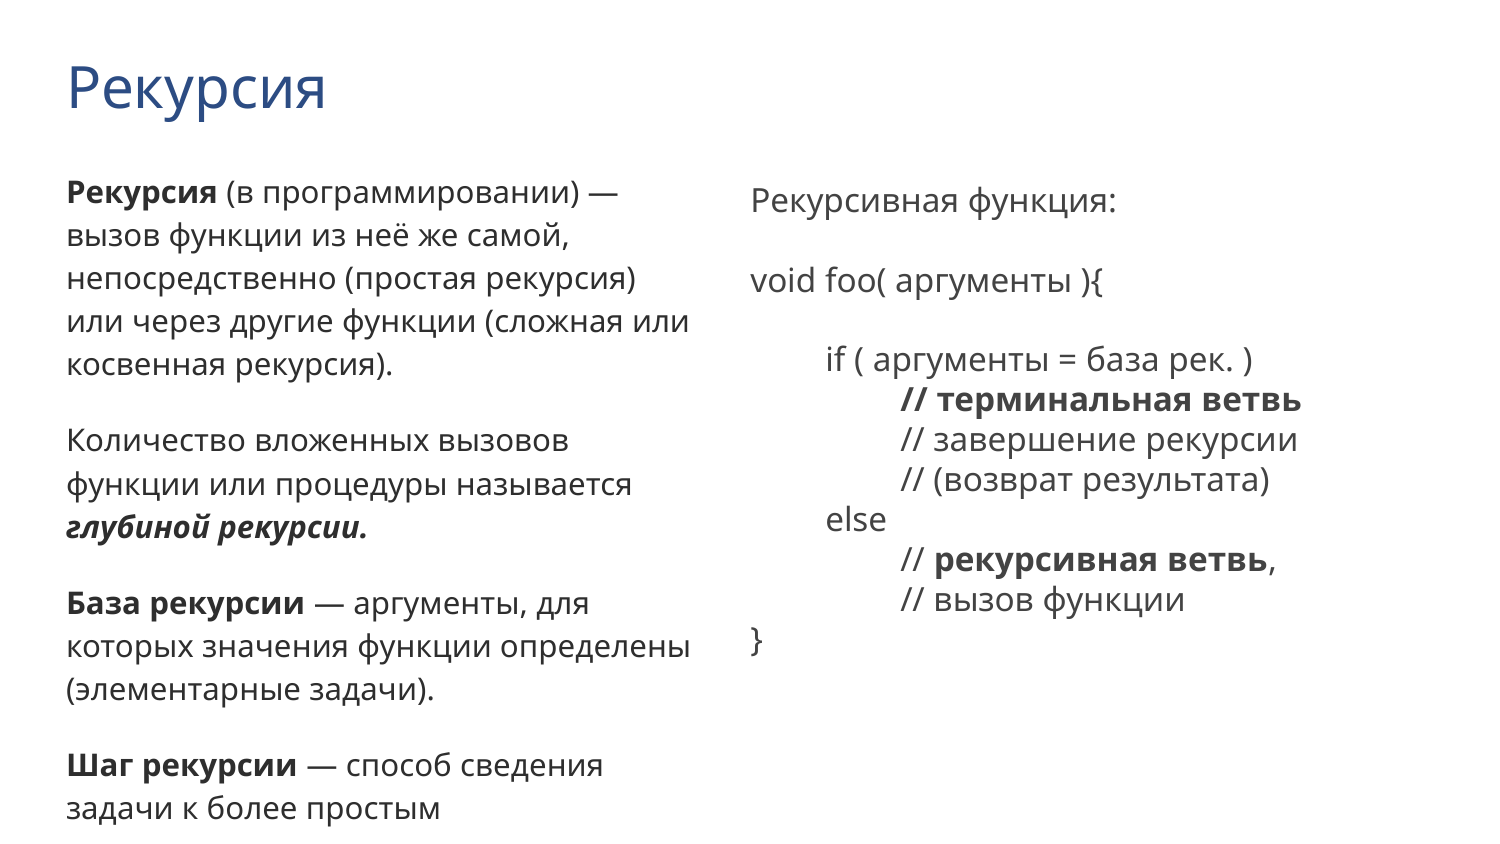

# Рекурсия
Рекурсия (в программировании) — вызов функции из неё же самой, непосредственно (простая рекурсия) или через другие функции (сложная или косвенная рекурсия).
Количество вложенных вызовов функции или процедуры называется глубиной рекурсии.
База рекурсии — аргументы, для которых значения функции определены (элементарные задачи).
Шаг рекурсии — способ сведения задачи к более простым
Рекурсивная функция:
void foo( аргументы ){
if ( аргументы = база рек. )
		// терминальная ветвь
		// завершение рекурсии
		// (возврат результата)
	else
// рекурсивная ветвь,
// вызов функции
}